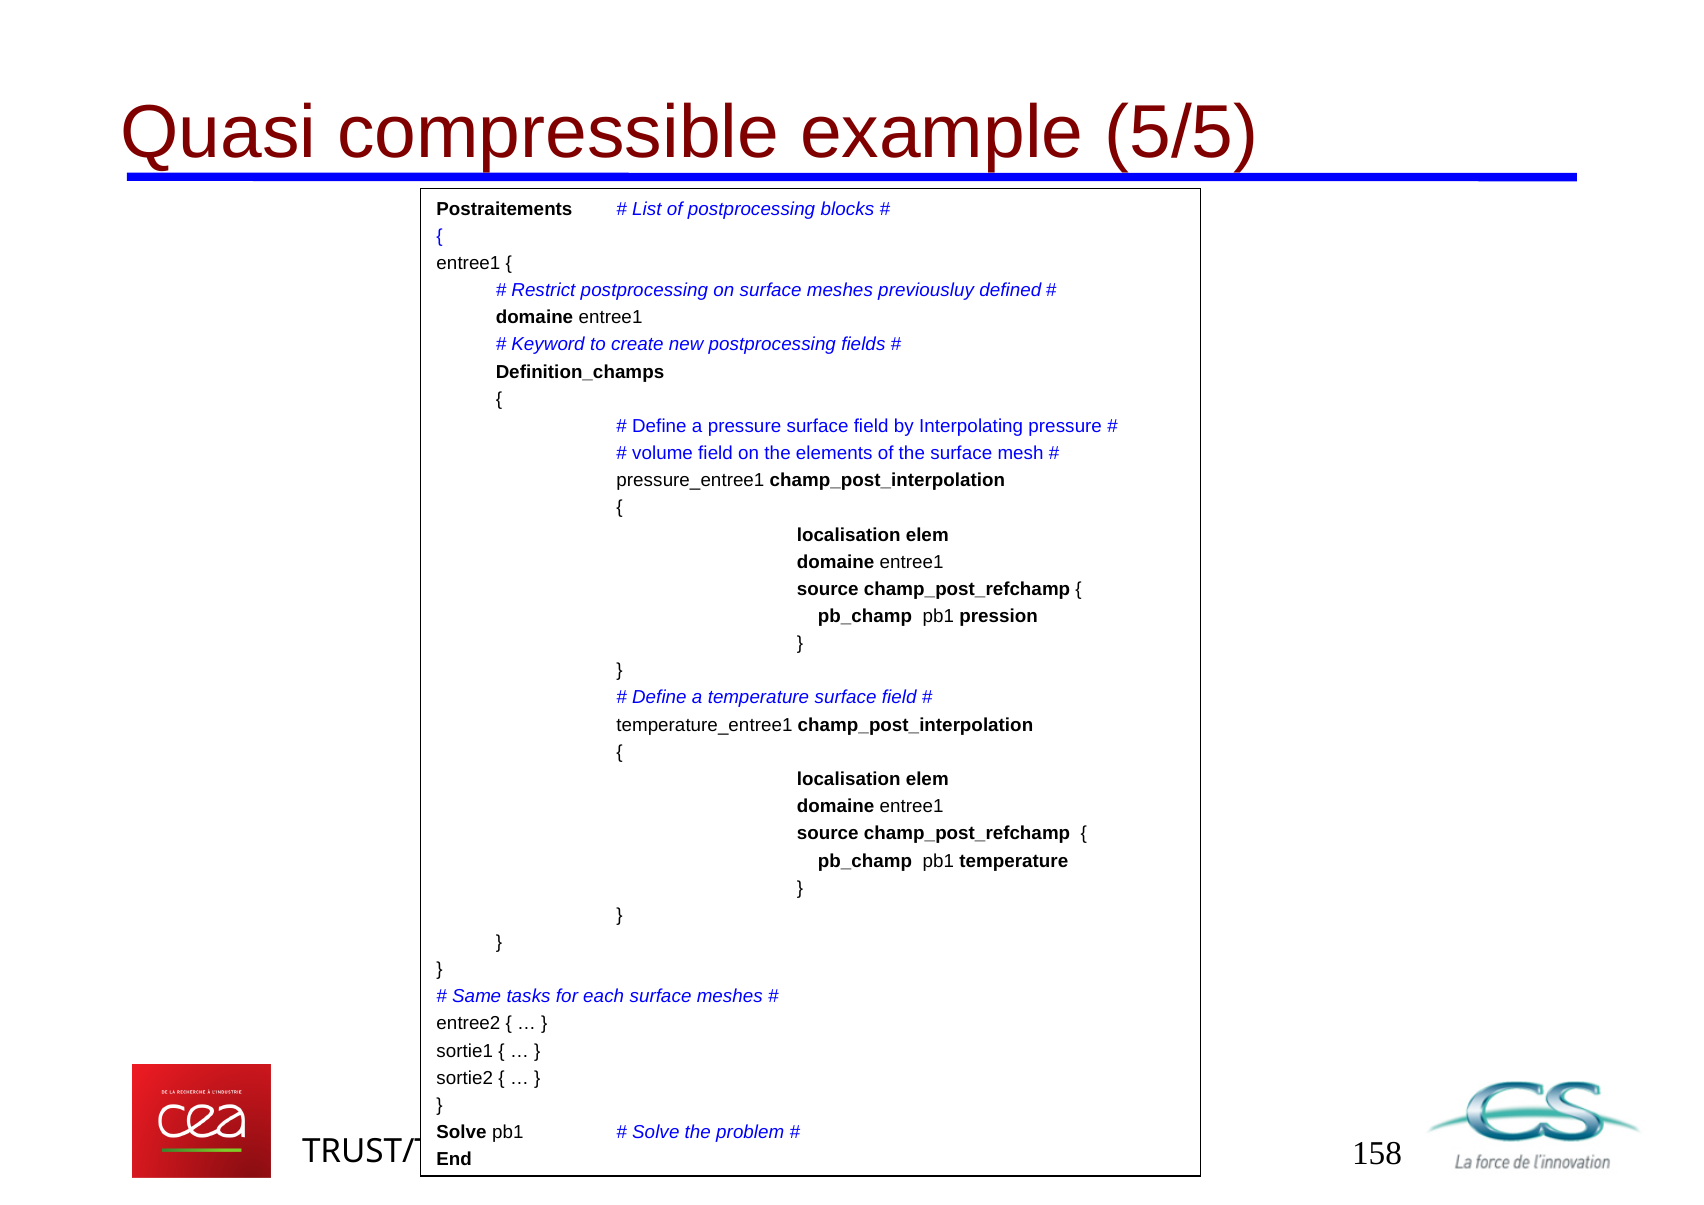

# Quasi compressible example (5/5)
Postraitements 	# List of postprocessing blocks #
{
entree1 {
	# Restrict postprocessing on surface meshes previousluy defined #
	domaine entree1
	# Keyword to create new postprocessing fields #
	Definition_champs
	{
		# Define a pressure surface field by Interpolating pressure #
		# volume field on the elements of the surface mesh #
		pressure_entree1 champ_post_interpolation
		{
			localisation elem
			domaine entree1
			source champ_post_refchamp {
 	 		 pb_champ pb1 pression
 		}
		}
		# Define a temperature surface field #
		temperature_entree1 champ_post_interpolation
		{
			localisation elem
			domaine entree1
			source champ_post_refchamp {
 	 		 pb_champ pb1 temperature
 	 	}
 	}
	}
}
# Same tasks for each surface meshes #
entree2 { … }
sortie1 { … }
sortie2 { … }
}
Solve pb1	# Solve the problem #
End
TRUST/TrioCFD 1.7.5 user's training session
158